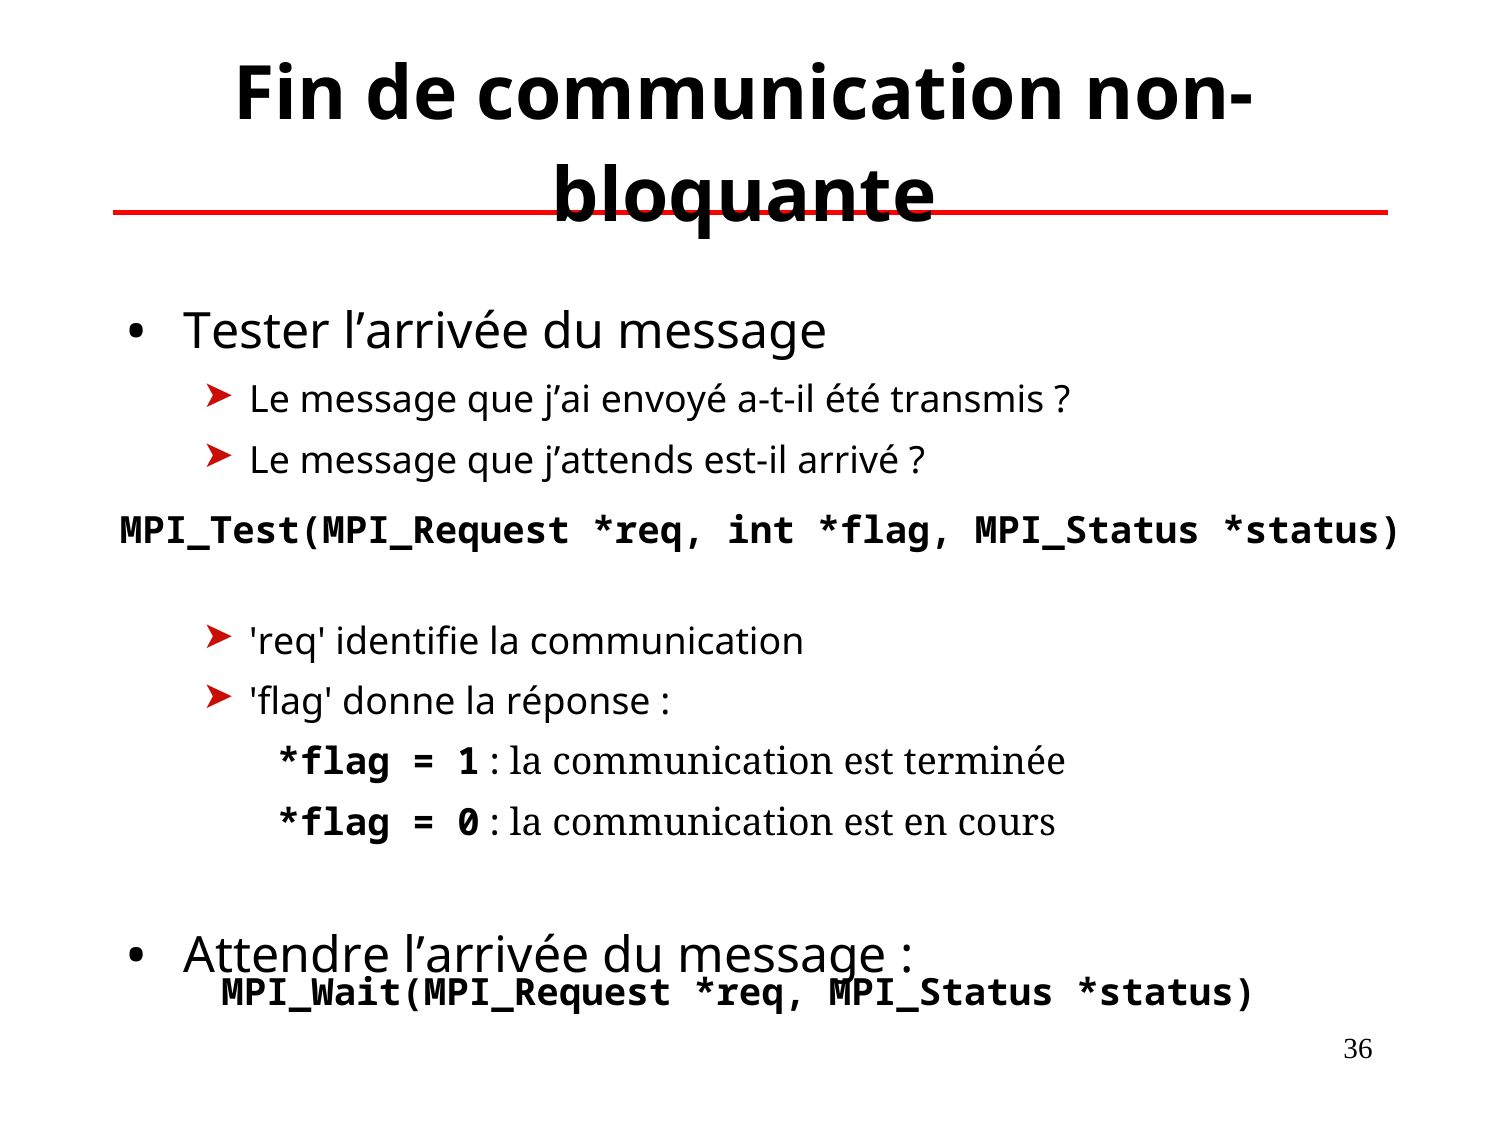

# Fin de communication non-bloquante
Tester l’arrivée du message
Le message que j’ai envoyé a-t-il été transmis ?
Le message que j’attends est-il arrivé ?
'req' identifie la communication
'flag' donne la réponse :
*flag = 1 : la communication est terminée
*flag = 0 : la communication est en cours
Attendre l’arrivée du message :
MPI_Test(MPI_Request *req, int *flag, MPI_Status *status)
MPI_Wait(MPI_Request *req, MPI_Status *status)
36